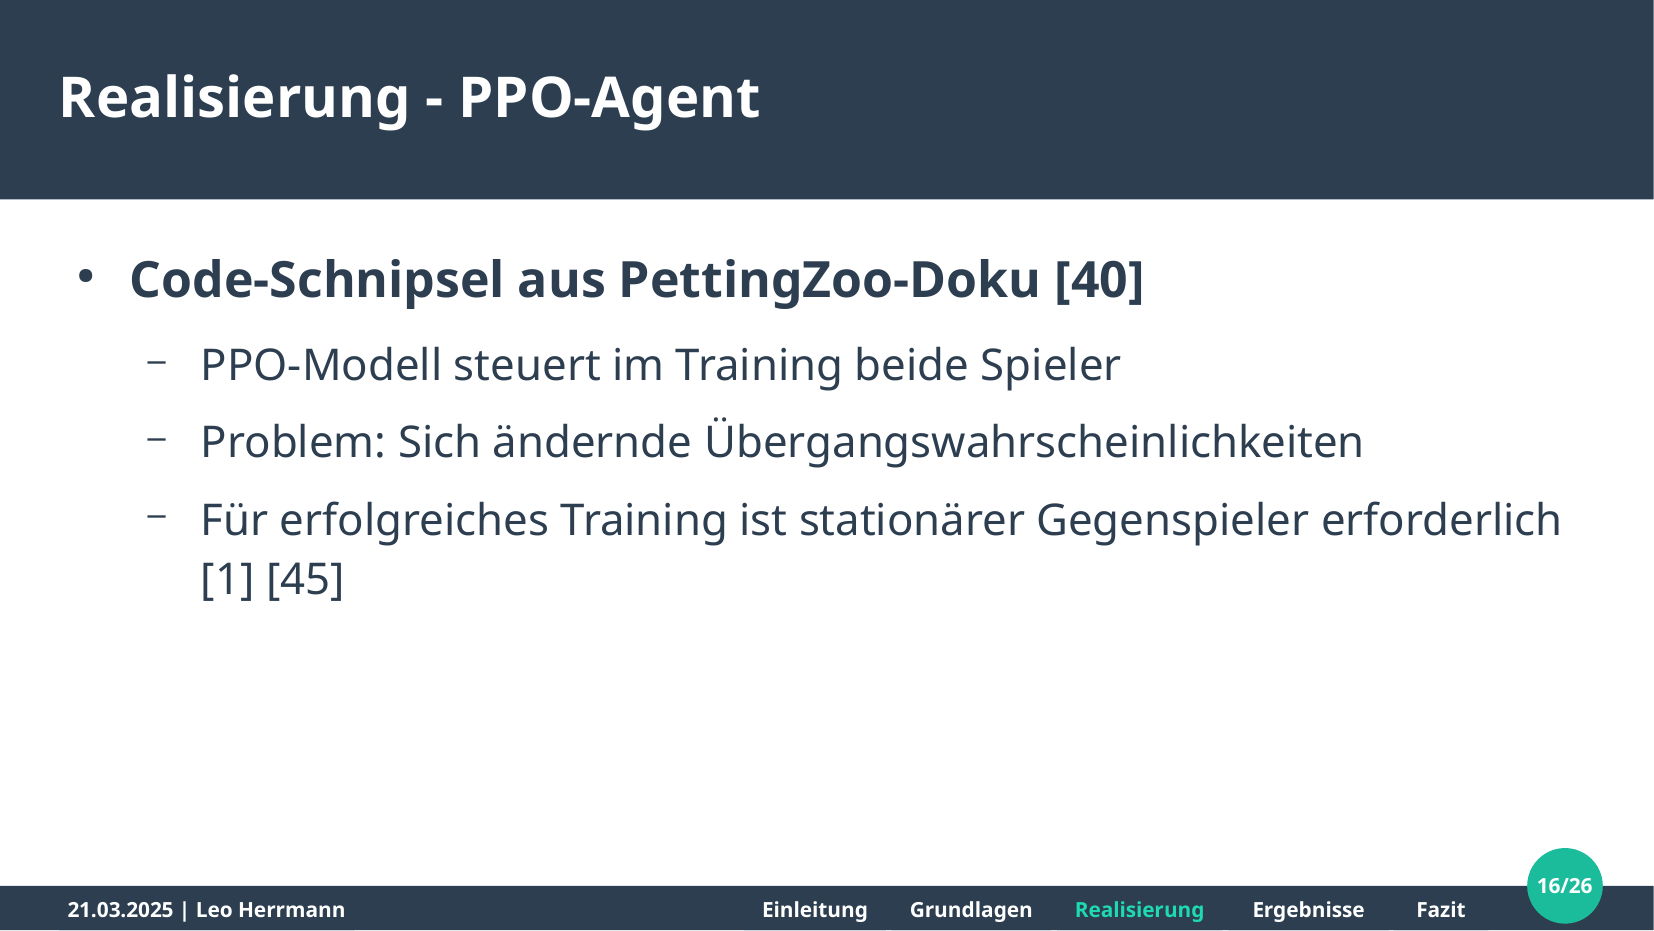

# Realisierung - PPO-Agent
Code-Schnipsel aus PettingZoo-Doku [40]
PPO-Modell steuert im Training beide Spieler
Problem: Sich ändernde Übergangswahrscheinlichkeiten
Für erfolgreiches Training ist stationärer Gegenspieler erforderlich [1] [45]
Einleitung
Grundlagen
Realisierung
Ergebnisse
Fazit